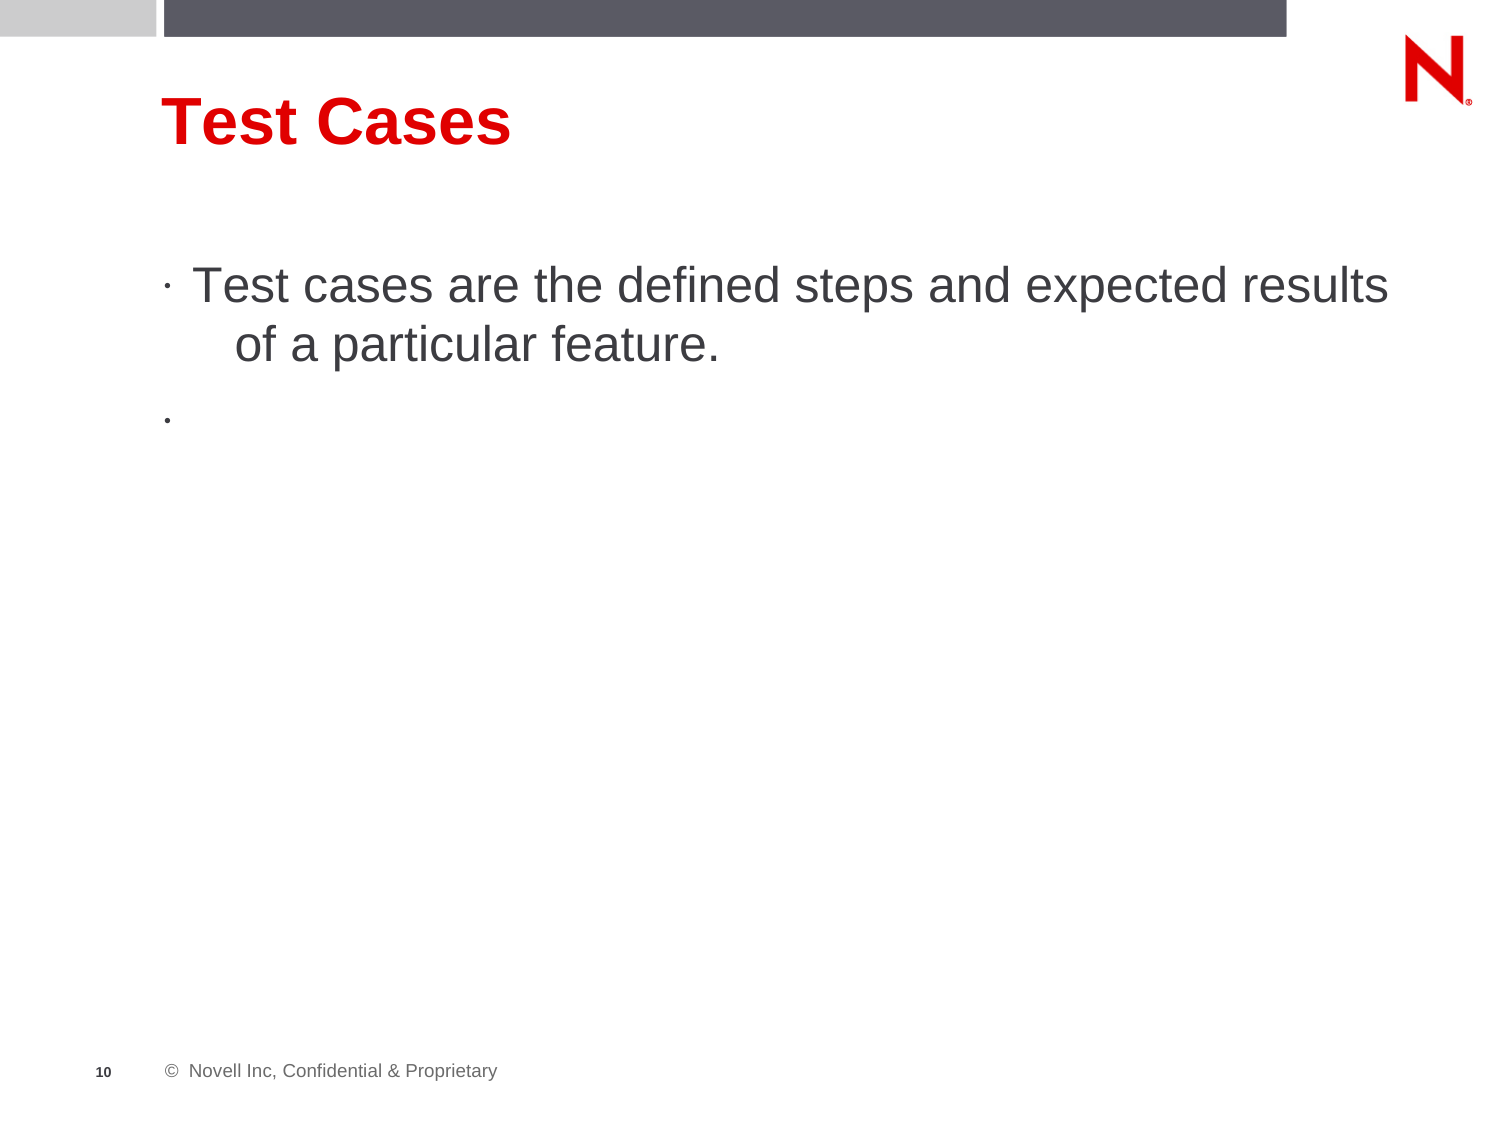

# Test Cases
Test cases are the defined steps and expected results of a particular feature.